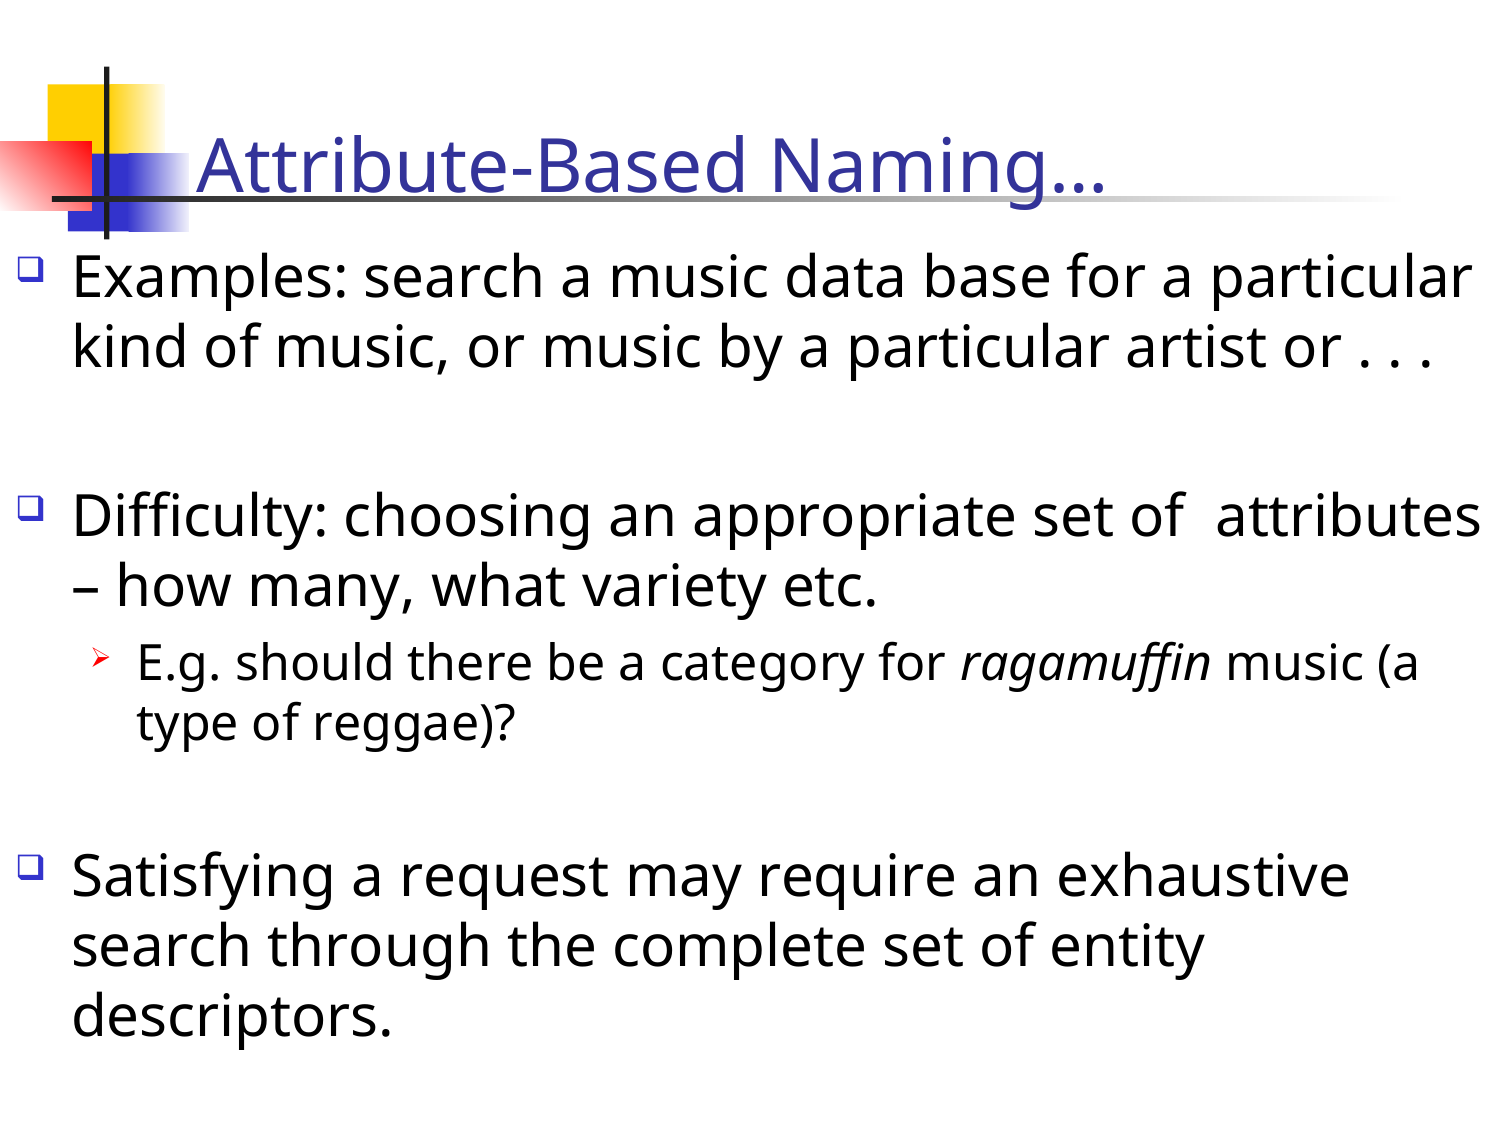

Attribute-Based Naming…
Examples: search a music data base for a particular kind of music, or music by a particular artist or . . .
Difficulty: choosing an appropriate set of attributes – how many, what variety etc.
E.g. should there be a category for ragamuffin music (a type of reggae)?
Satisfying a request may require an exhaustive search through the complete set of entity descriptors.